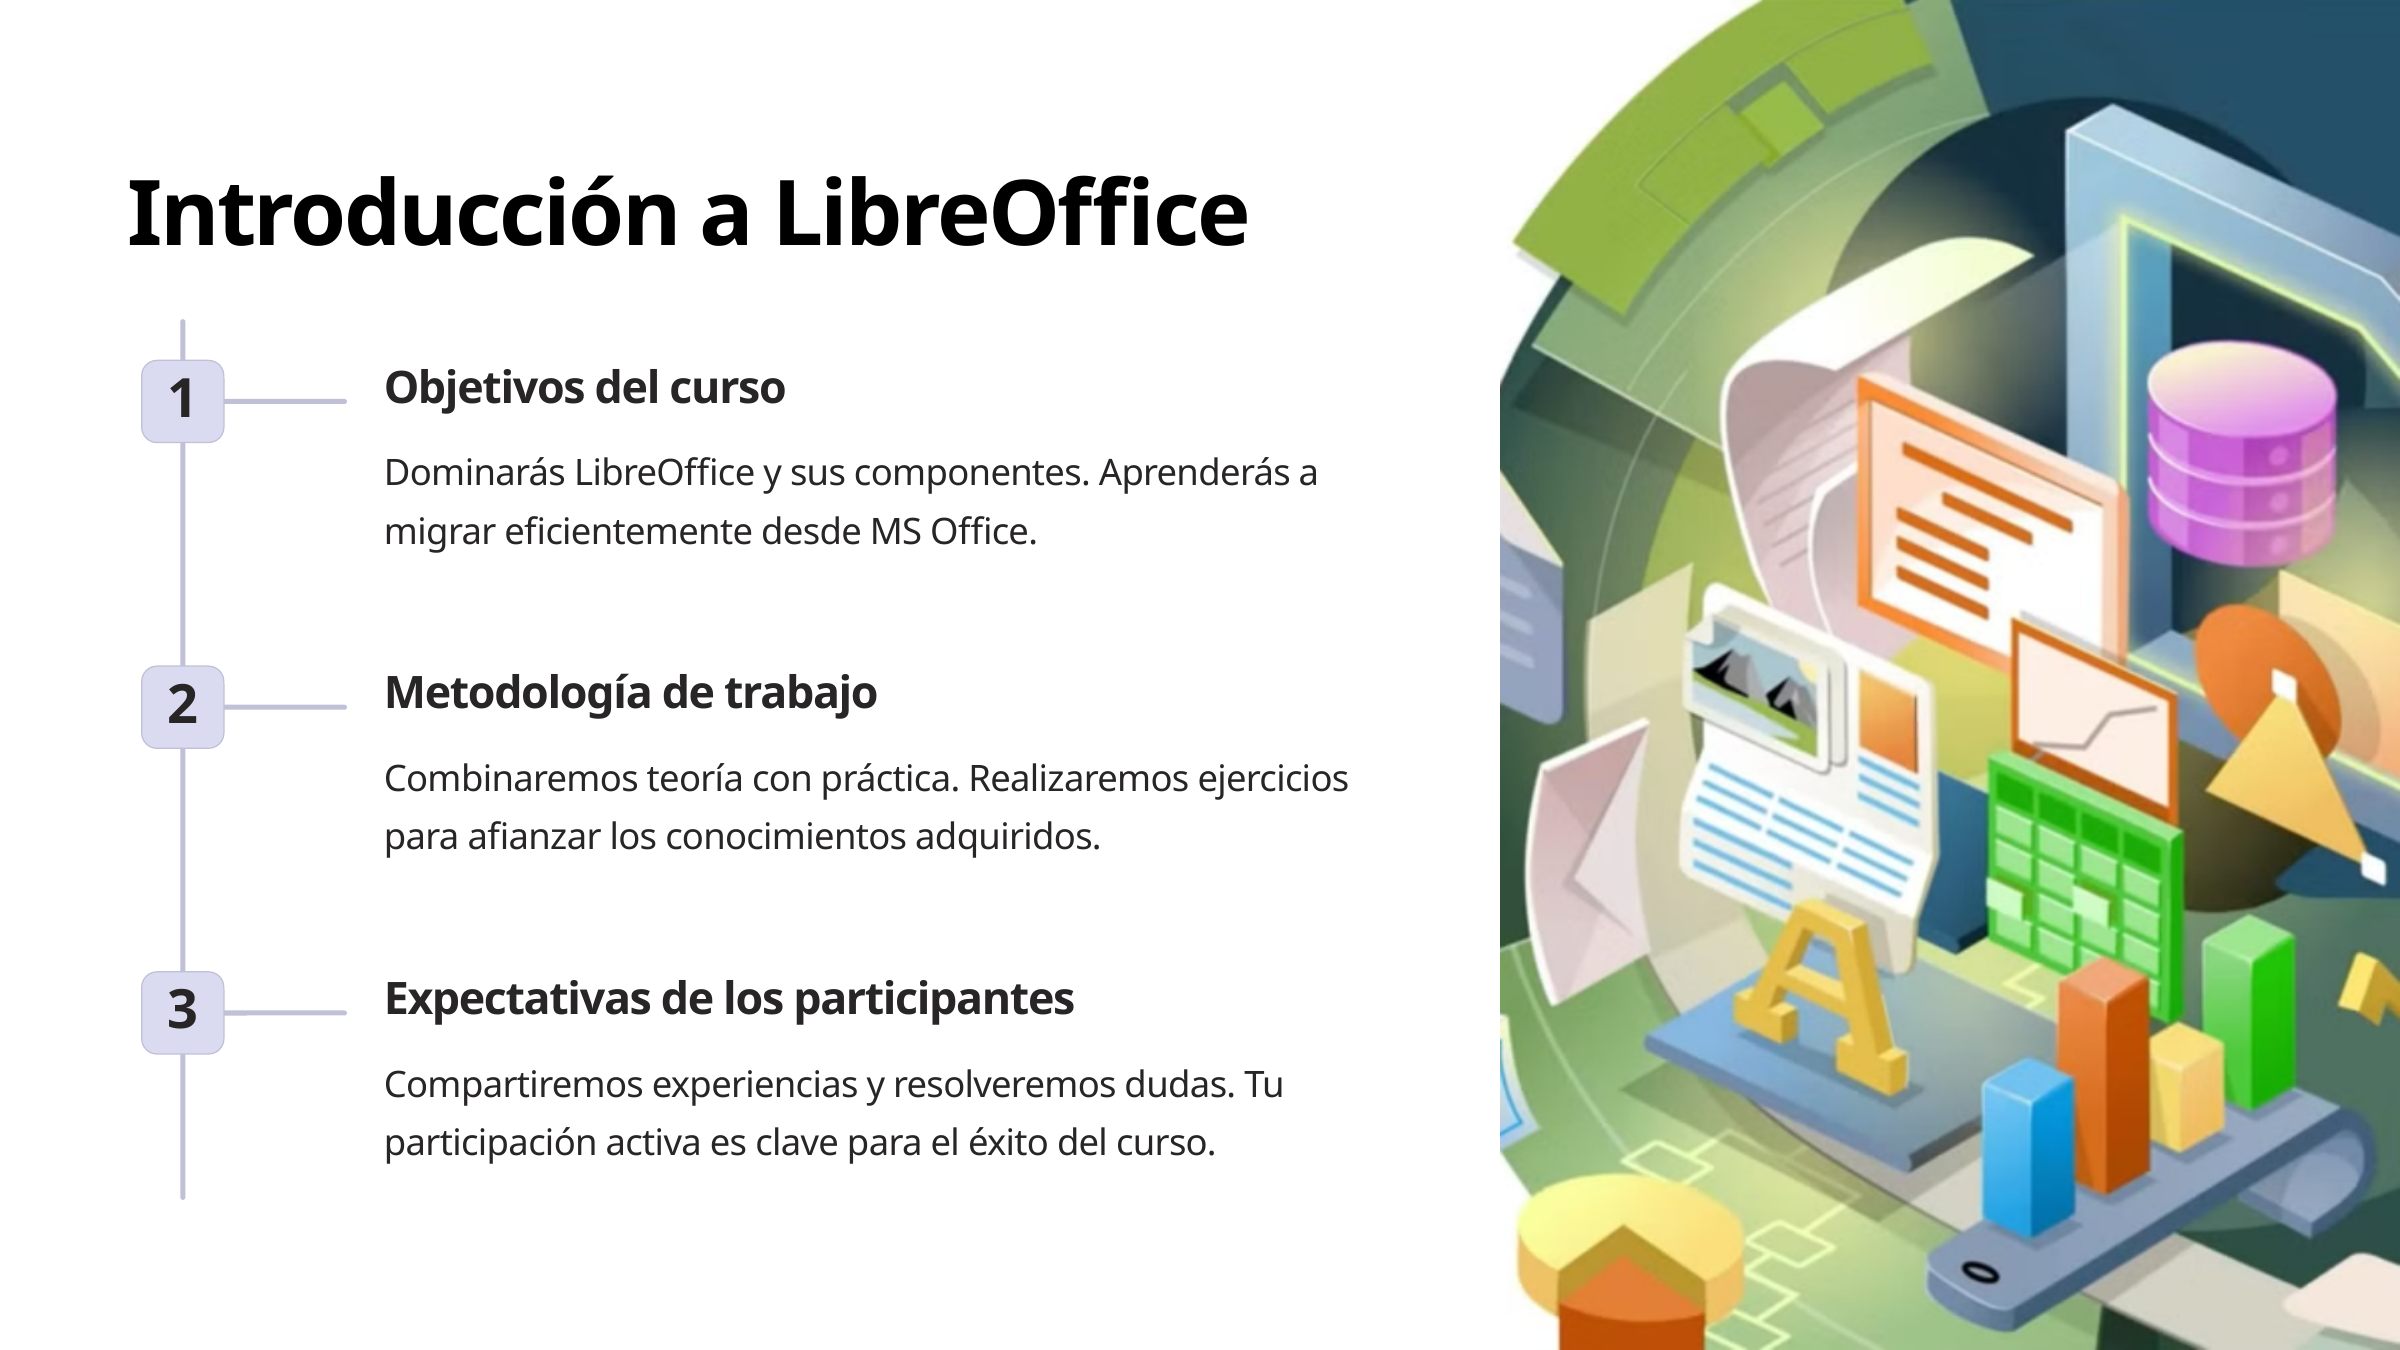

Introducción a LibreOffice
Objetivos del curso
1
Dominarás LibreOffice y sus componentes. Aprenderás a migrar eficientemente desde MS Office.
Metodología de trabajo
2
Combinaremos teoría con práctica. Realizaremos ejercicios para afianzar los conocimientos adquiridos.
Expectativas de los participantes
3
Compartiremos experiencias y resolveremos dudas. Tu participación activa es clave para el éxito del curso.